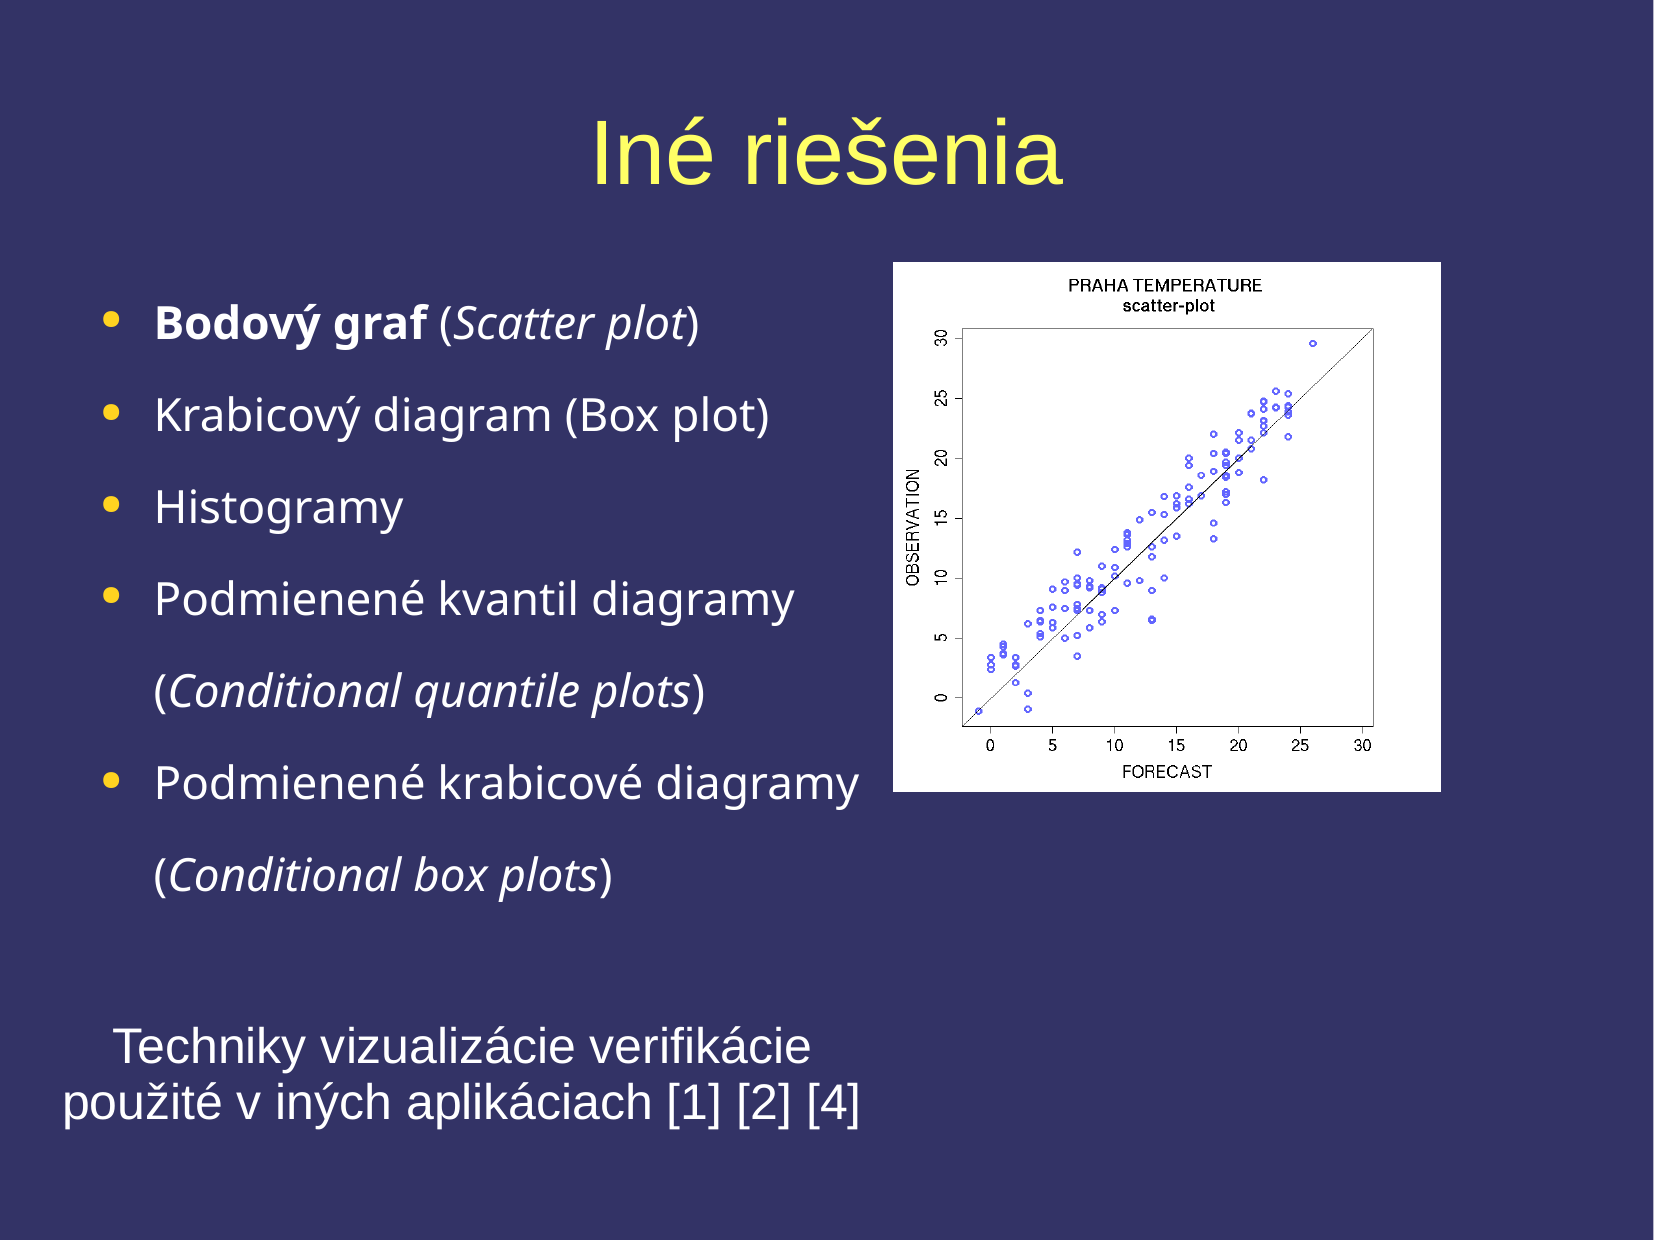

# Iné riešenia
Bodový graf (Scatter plot)
Krabicový diagram (Box plot)
Histogramy
Podmienené kvantil diagramy
(Conditional quantile plots)
Podmienené krabicové diagramy
(Conditional box plots)
Techniky vizualizácie verifikácie použité v iných aplikáciach [1] [2] [4]